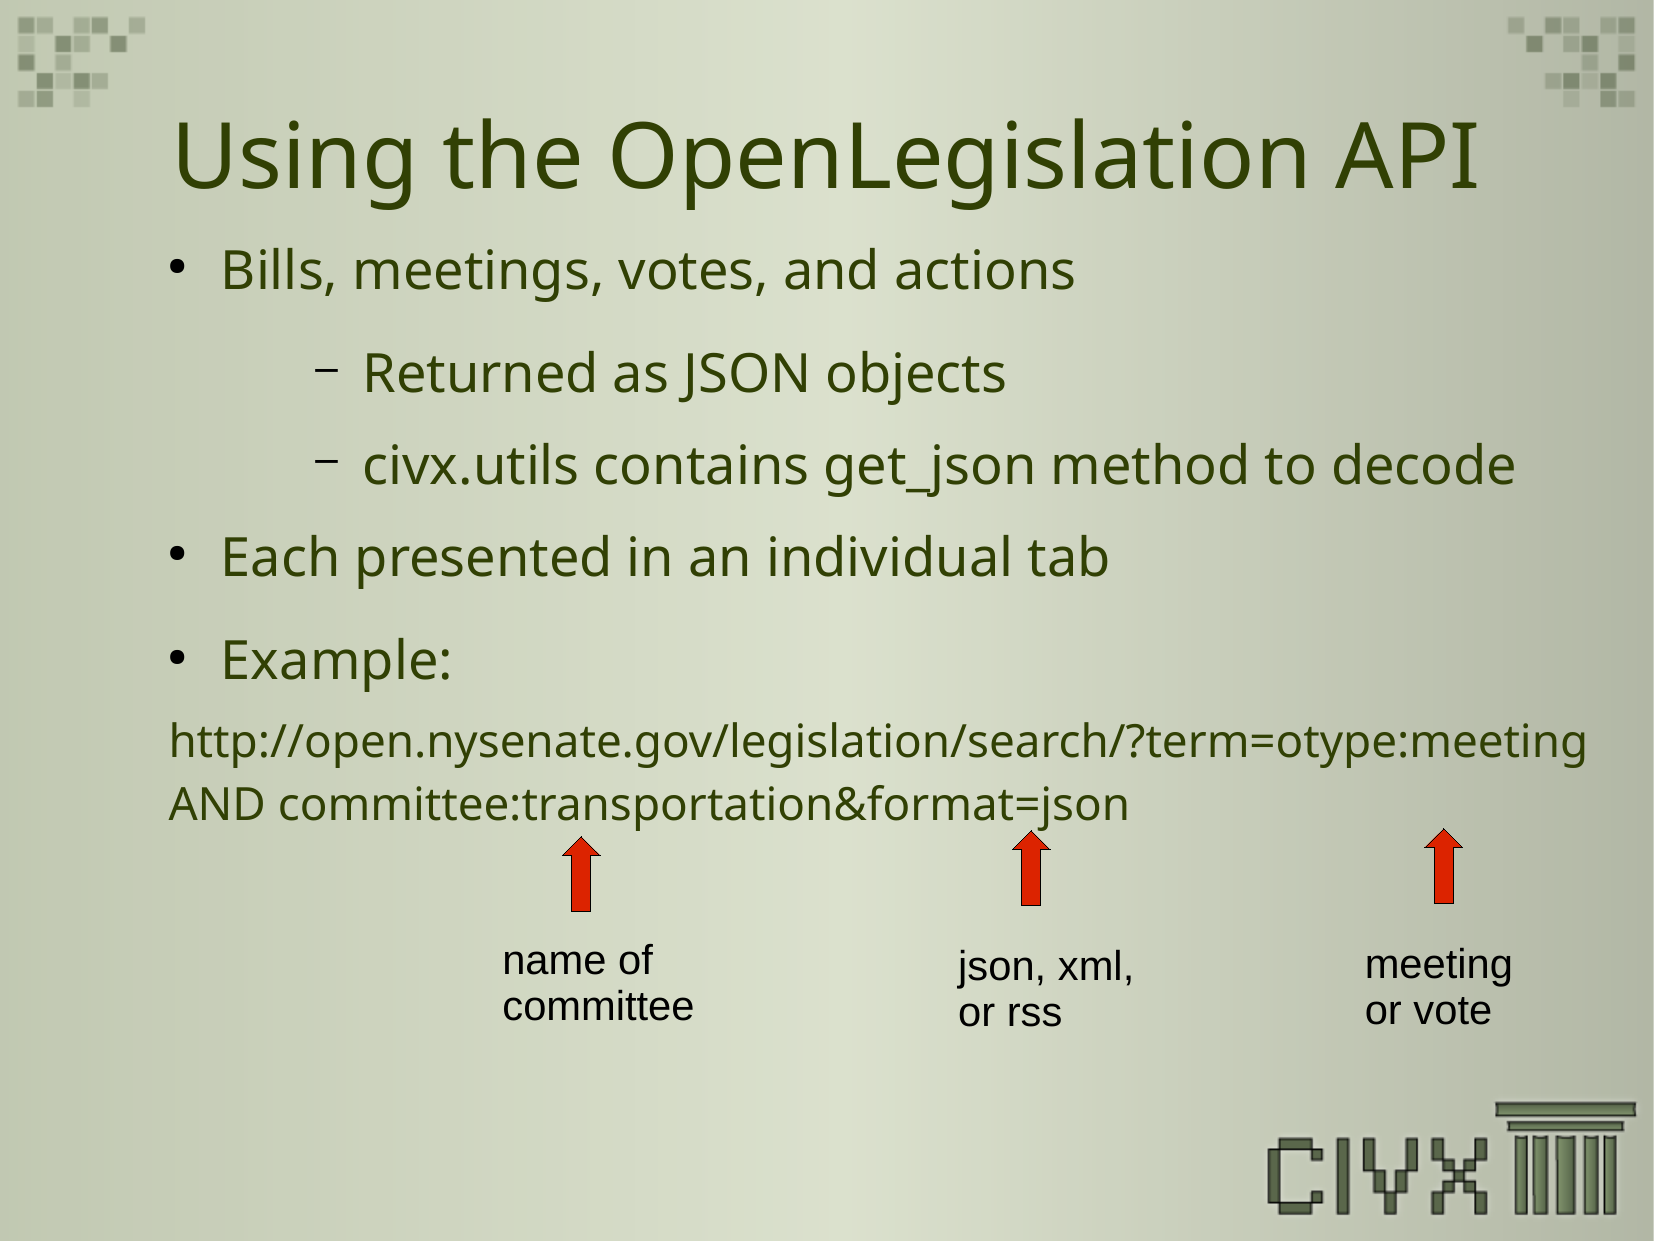

# Using the OpenLegislation API
Bills, meetings, votes, and actions
Returned as JSON objects
civx.utils contains get_json method to decode
Each presented in an individual tab
Example:
http://open.nysenate.gov/legislation/search/?term=otype:meeting AND committee:transportation&format=json
name of committee
meeting or vote
json, xml, or rss